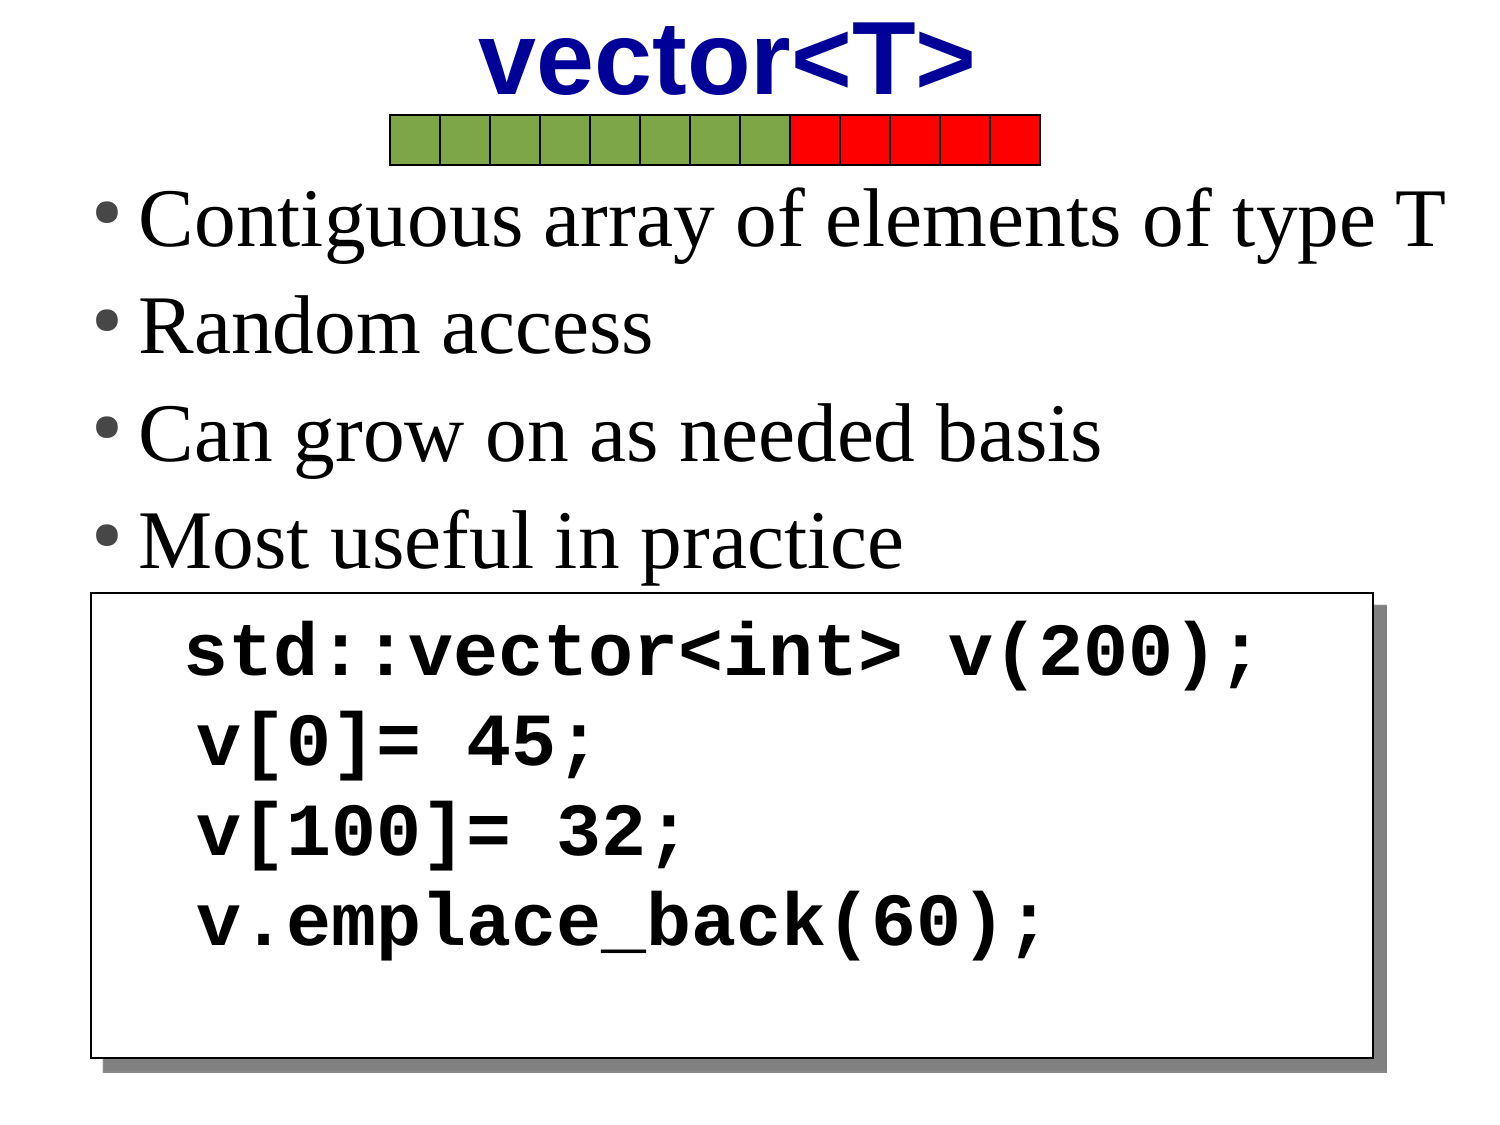

# vector<T>
Contiguous array of elements of type T
Random access
Can grow on as needed basis
Most useful in practice
std::vector<int> v(200);
 v[0]= 45;
 v[100]= 32;
 v.emplace_back(60);